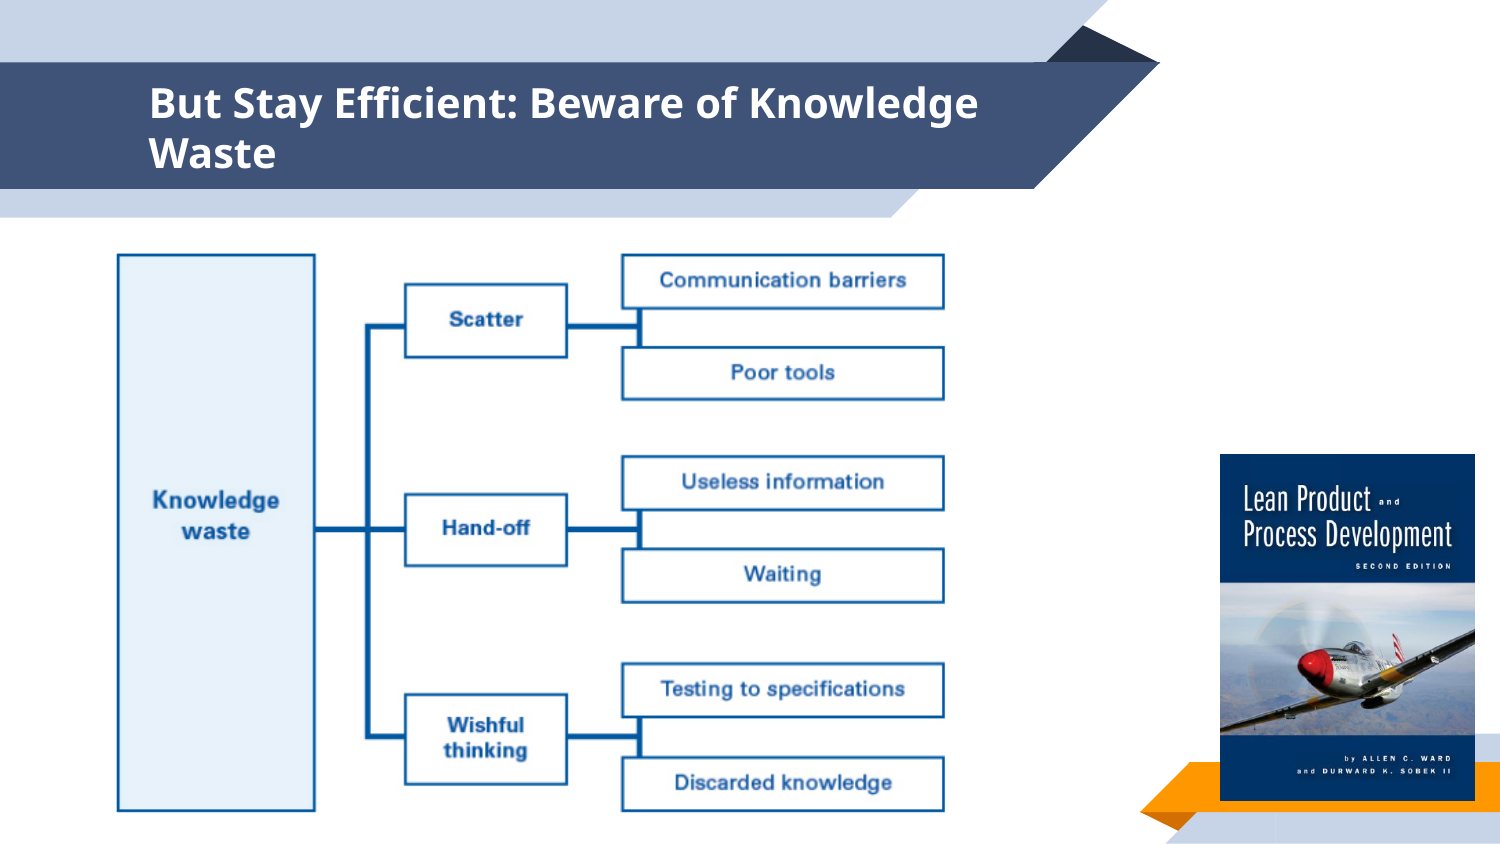

# But Stay Efficient: Beware of Knowledge Waste